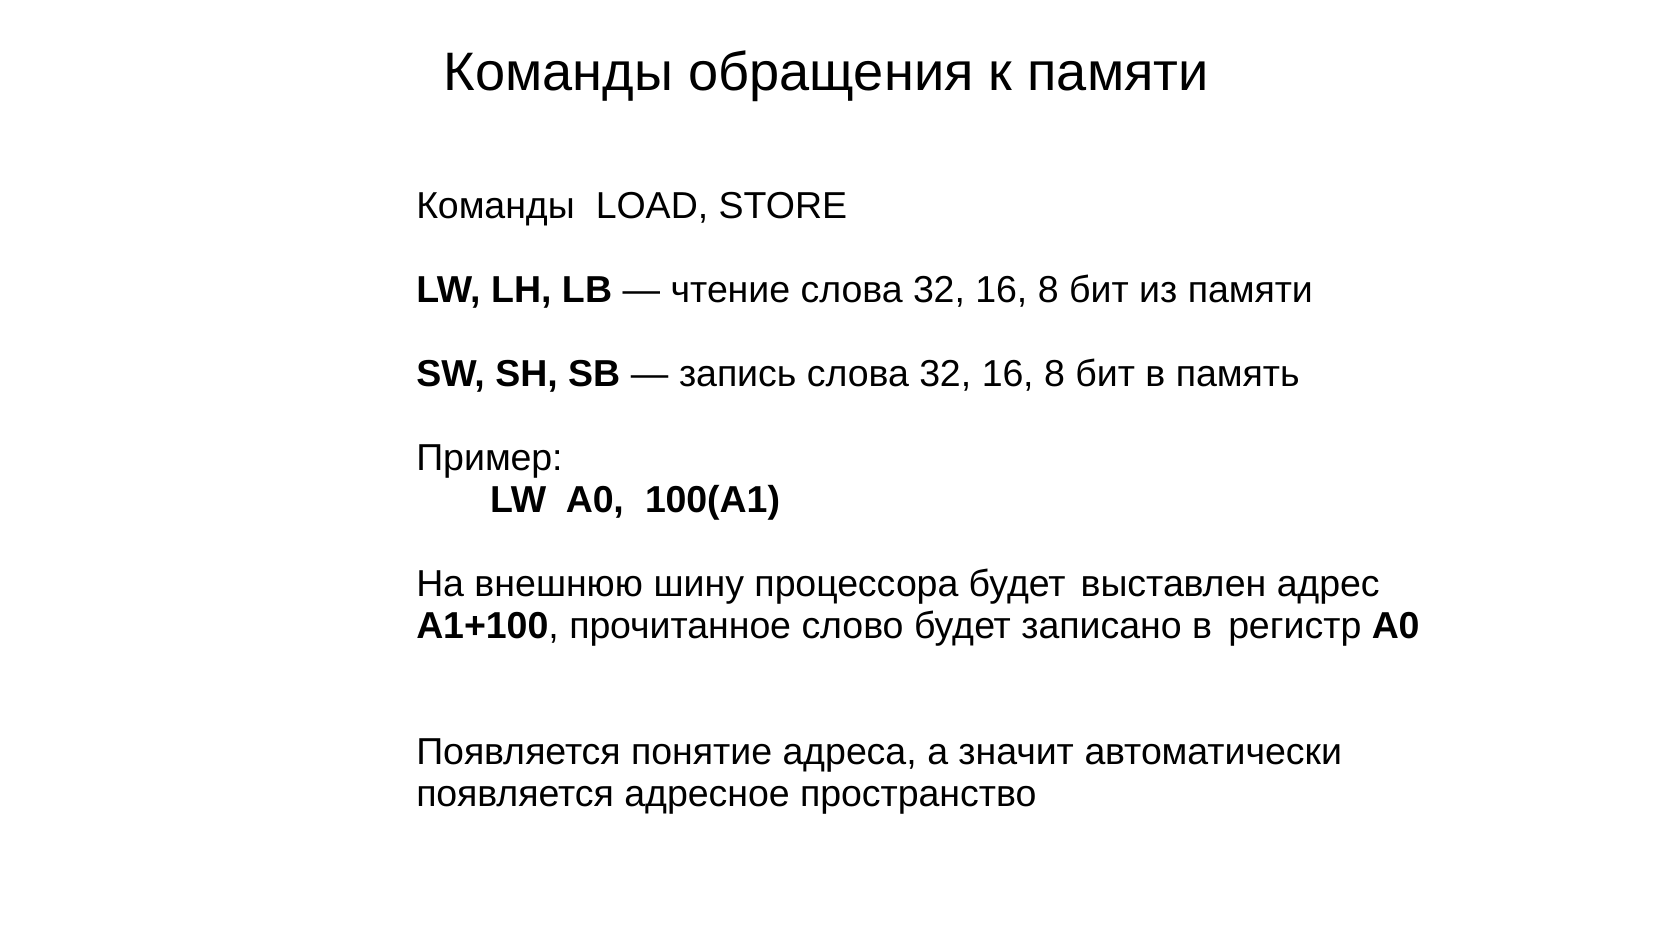

# Команды обращения к памяти
Команды LOAD, STORE
LW, LH, LB — чтение слова 32, 16, 8 бит из памяти
SW, SH, SB — запись слова 32, 16, 8 бит в память
Пример:
	LW A0, 100(A1)
На внешнюю шину процессора будет 	выставлен адрес
A1+100, прочитанное слово будет записано в 	регистр A0
Появляется понятие адреса, а значит автоматически появляется адресное пространство